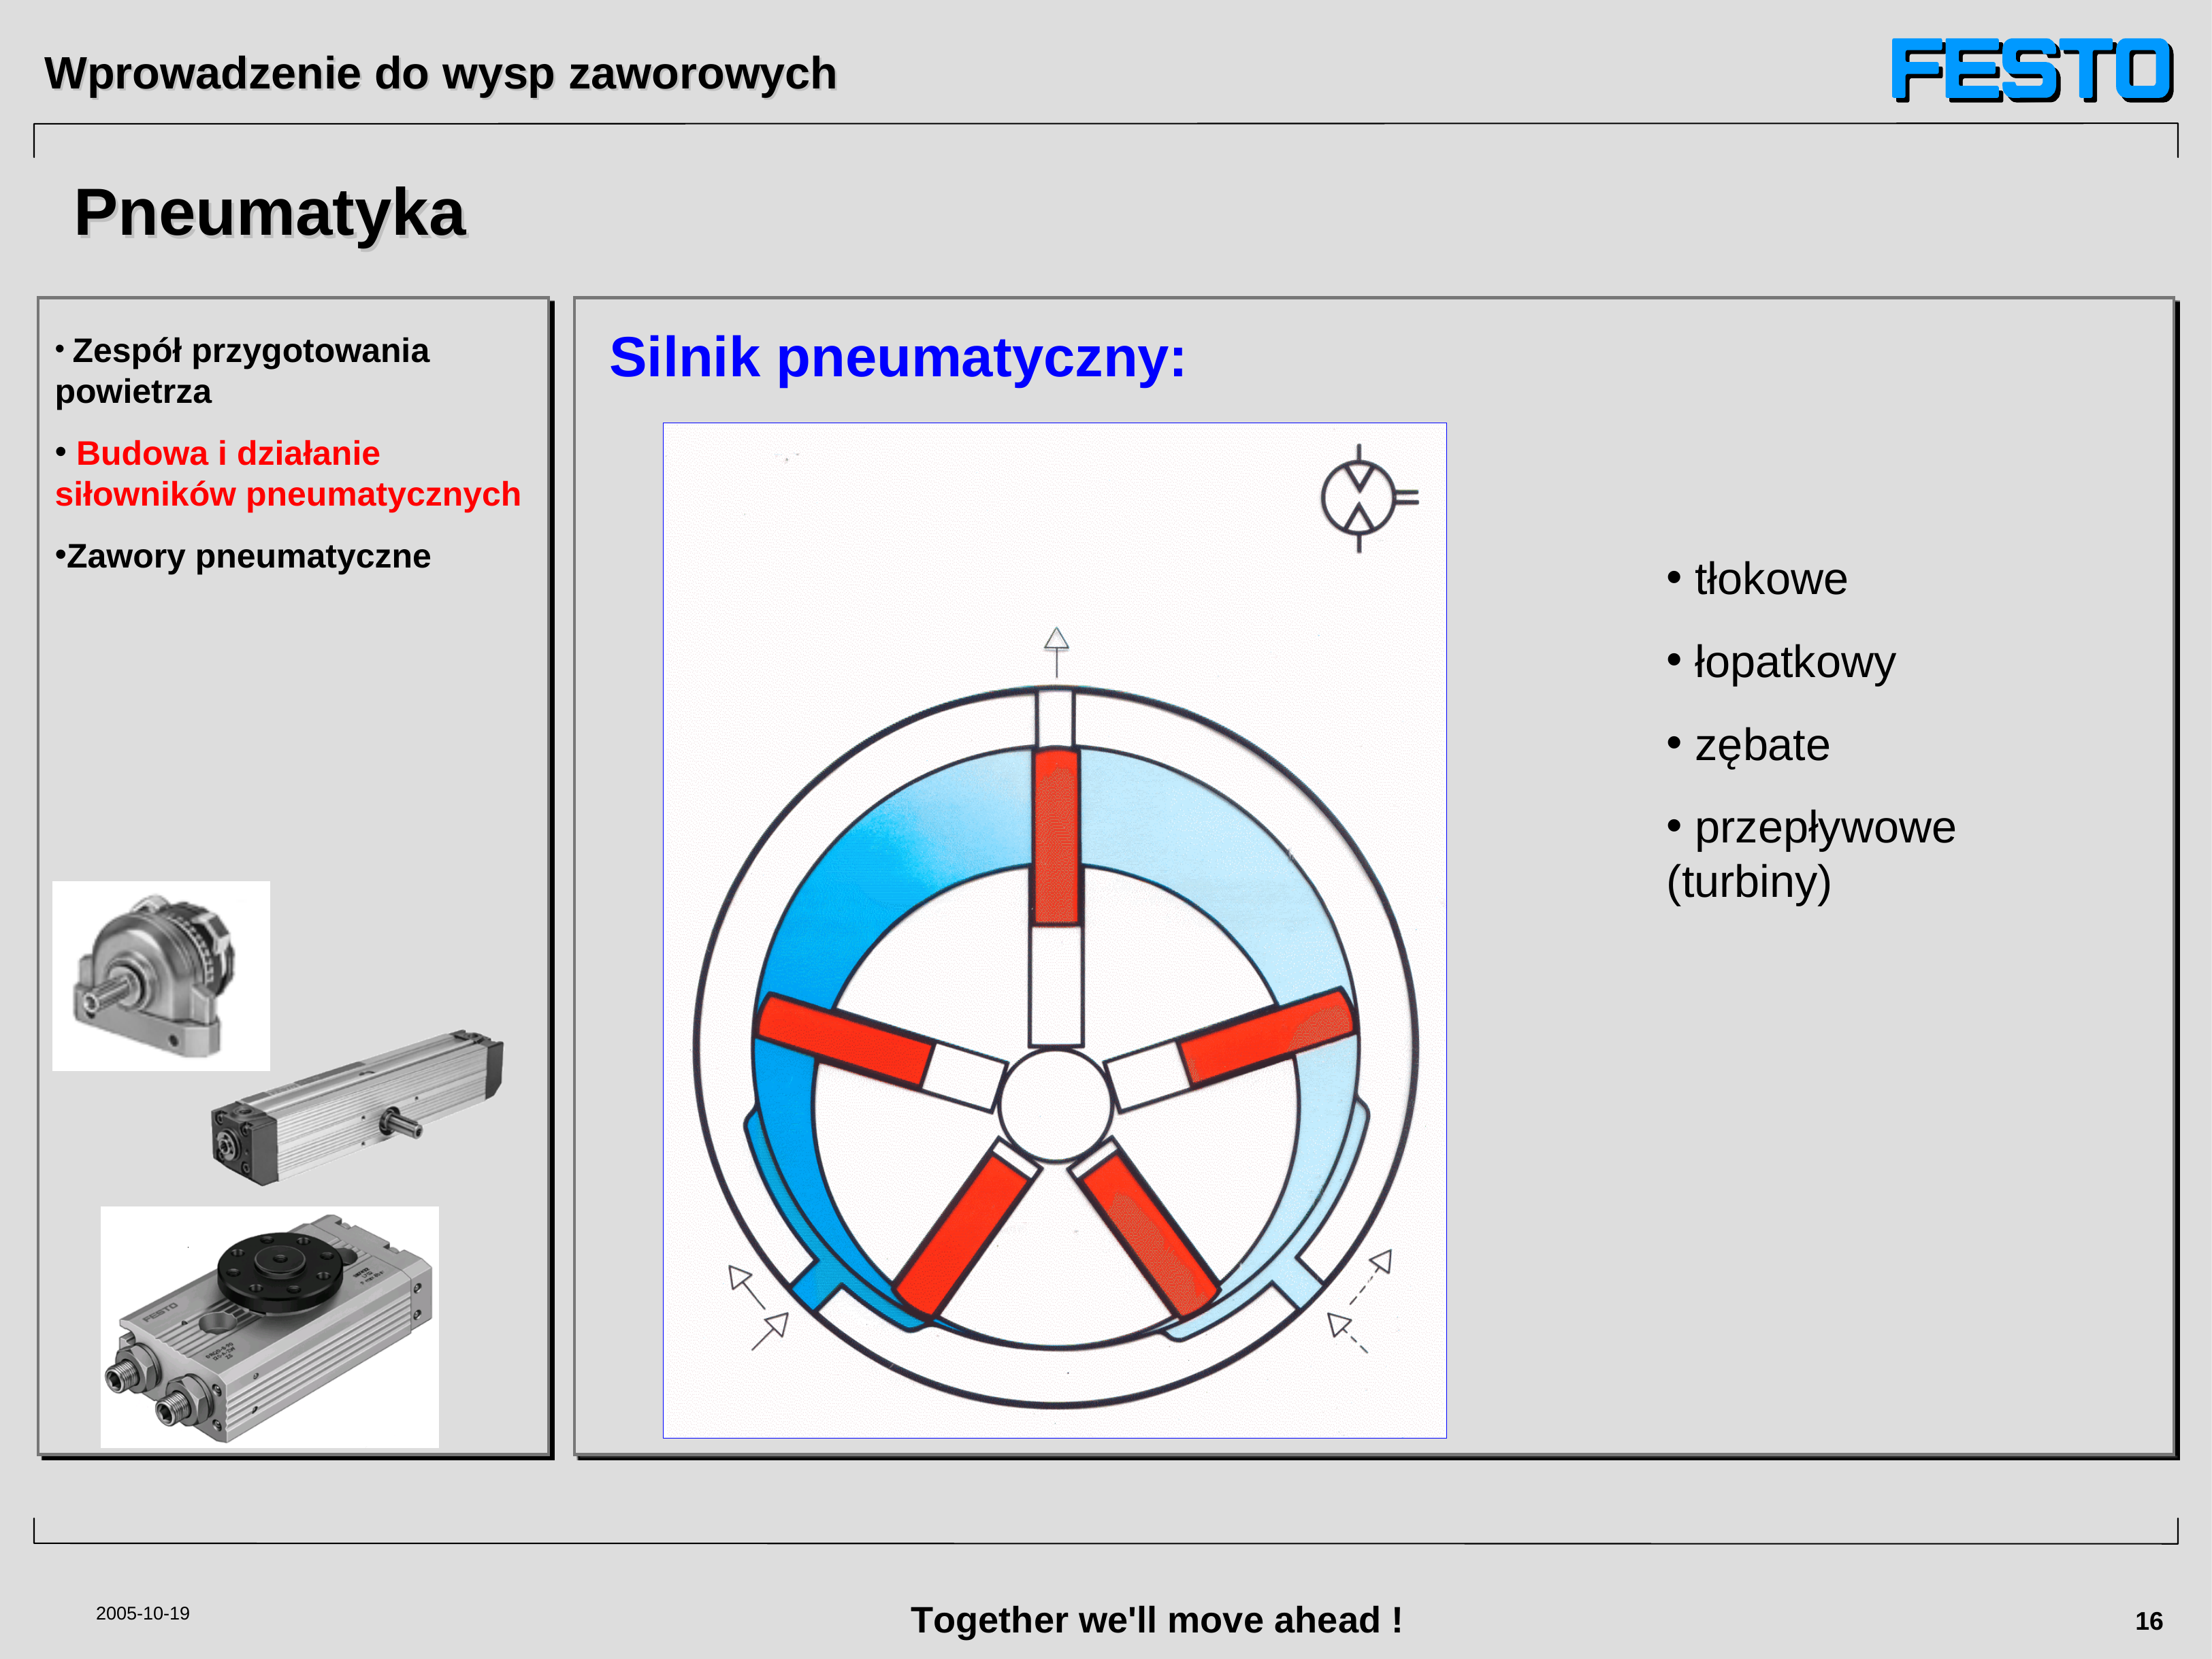

# Pneumatyka
Silnik pneumatyczny:
 Zespół przygotowania powietrza
 Budowa i działanie siłowników pneumatycznych
Zawory pneumatyczne
 tłokowe
 łopatkowy
 zębate
 przepływowe (turbiny)
2005-10-19
Together we'll move ahead !